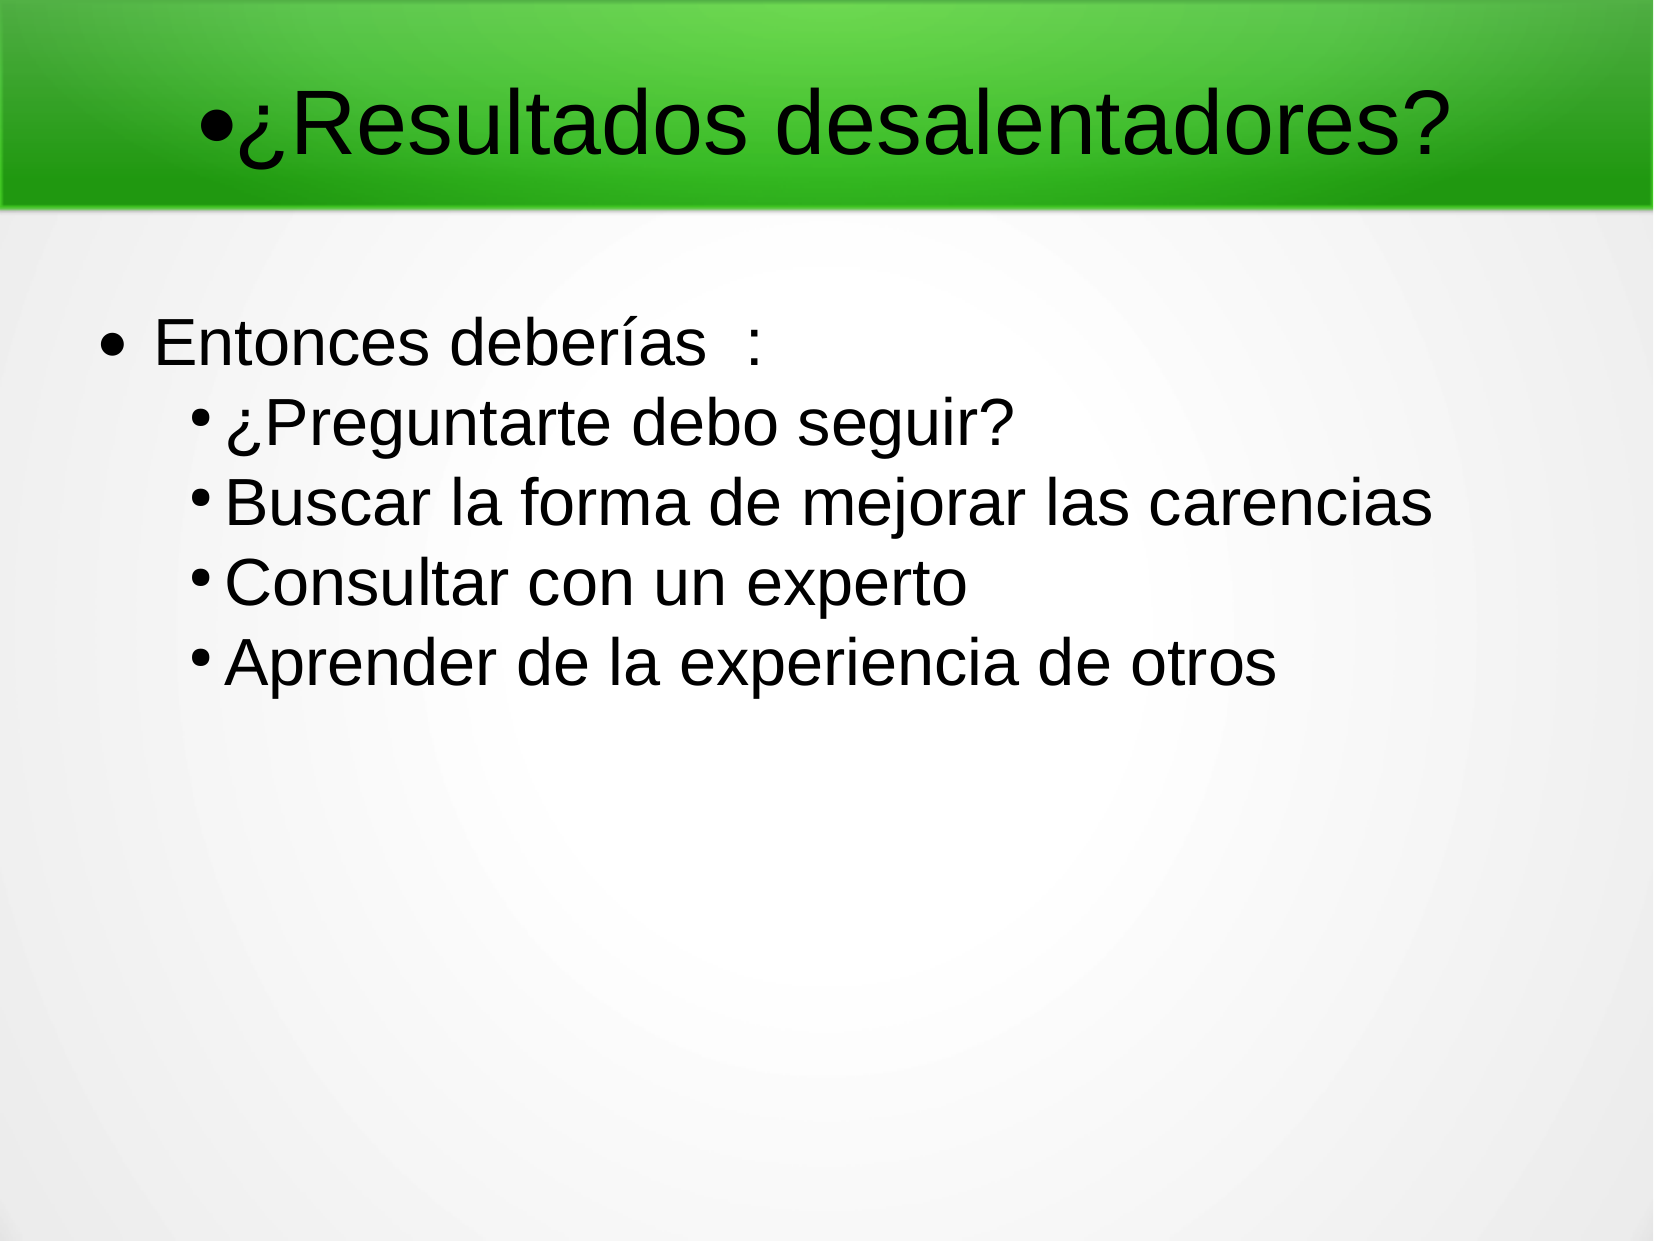

¿Resultados desalentadores?
Entonces deberías :
¿Preguntarte debo seguir?
Buscar la forma de mejorar las carencias
Consultar con un experto
Aprender de la experiencia de otros